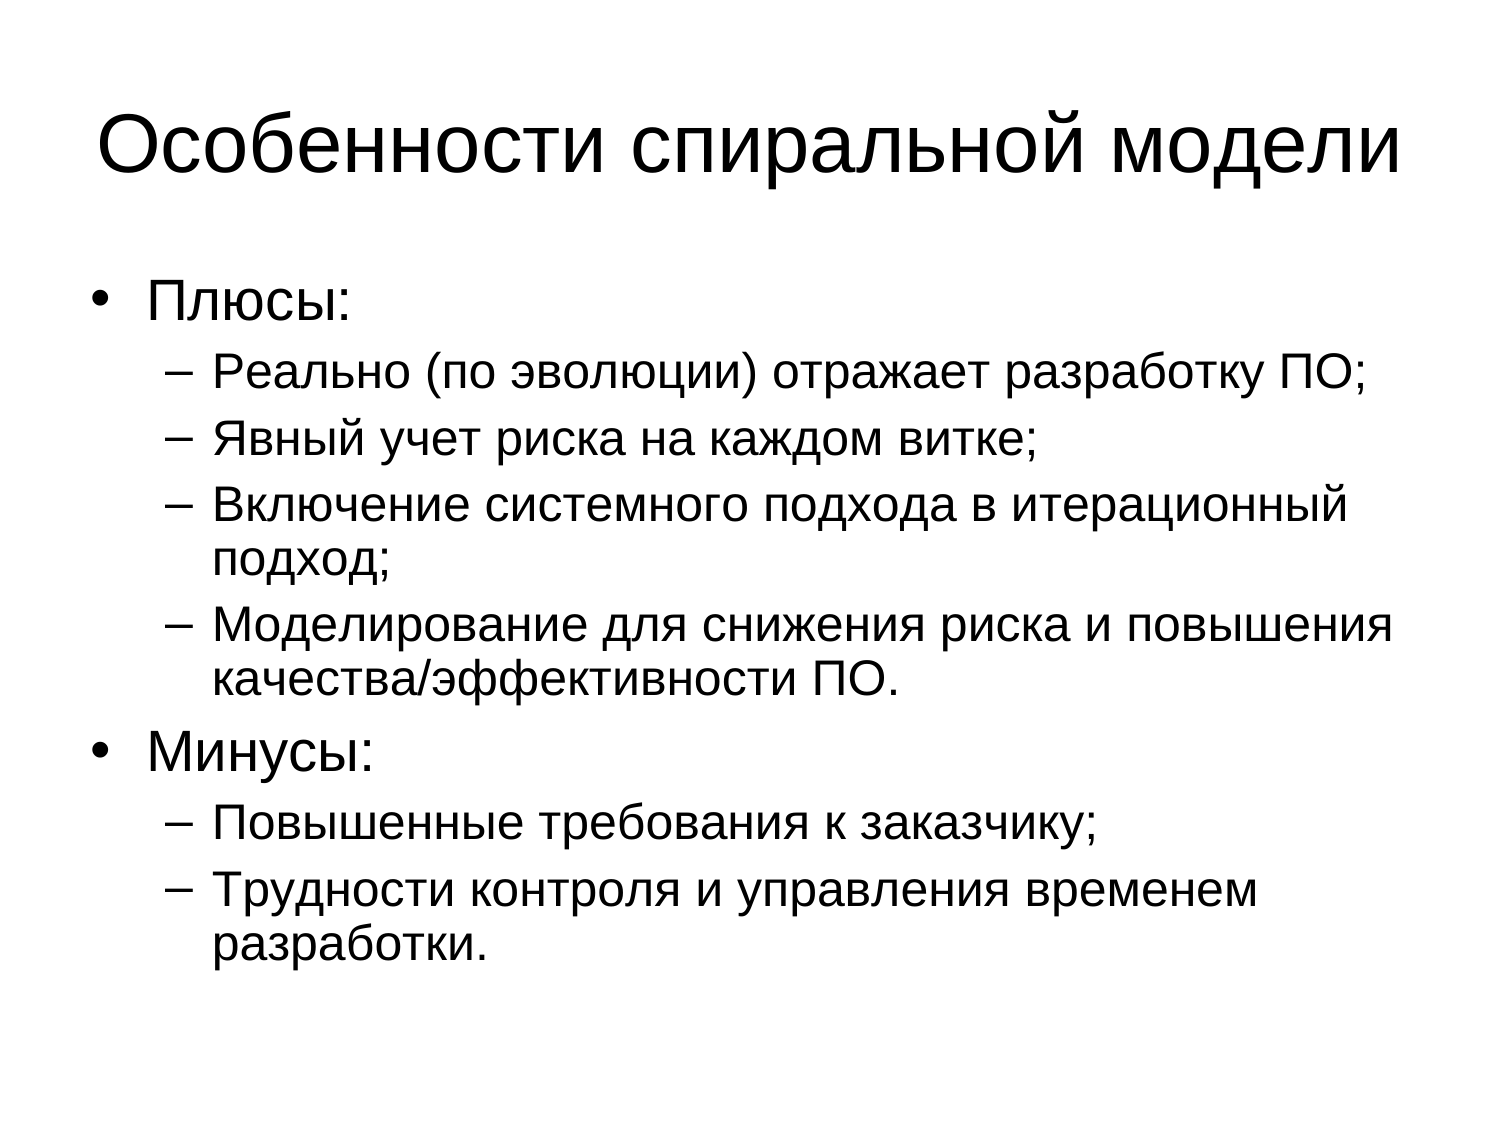

# Особенности спиральной модели
Плюсы:
Реально (по эволюции) отражает разработку ПО;
Явный учет риска на каждом витке;
Включение системного подхода в итерационный подход;
Моделирование для снижения риска и повышения качества/эффективности ПО.
Минусы:
Повышенные требования к заказчику;
Трудности контроля и управления временем разработки.